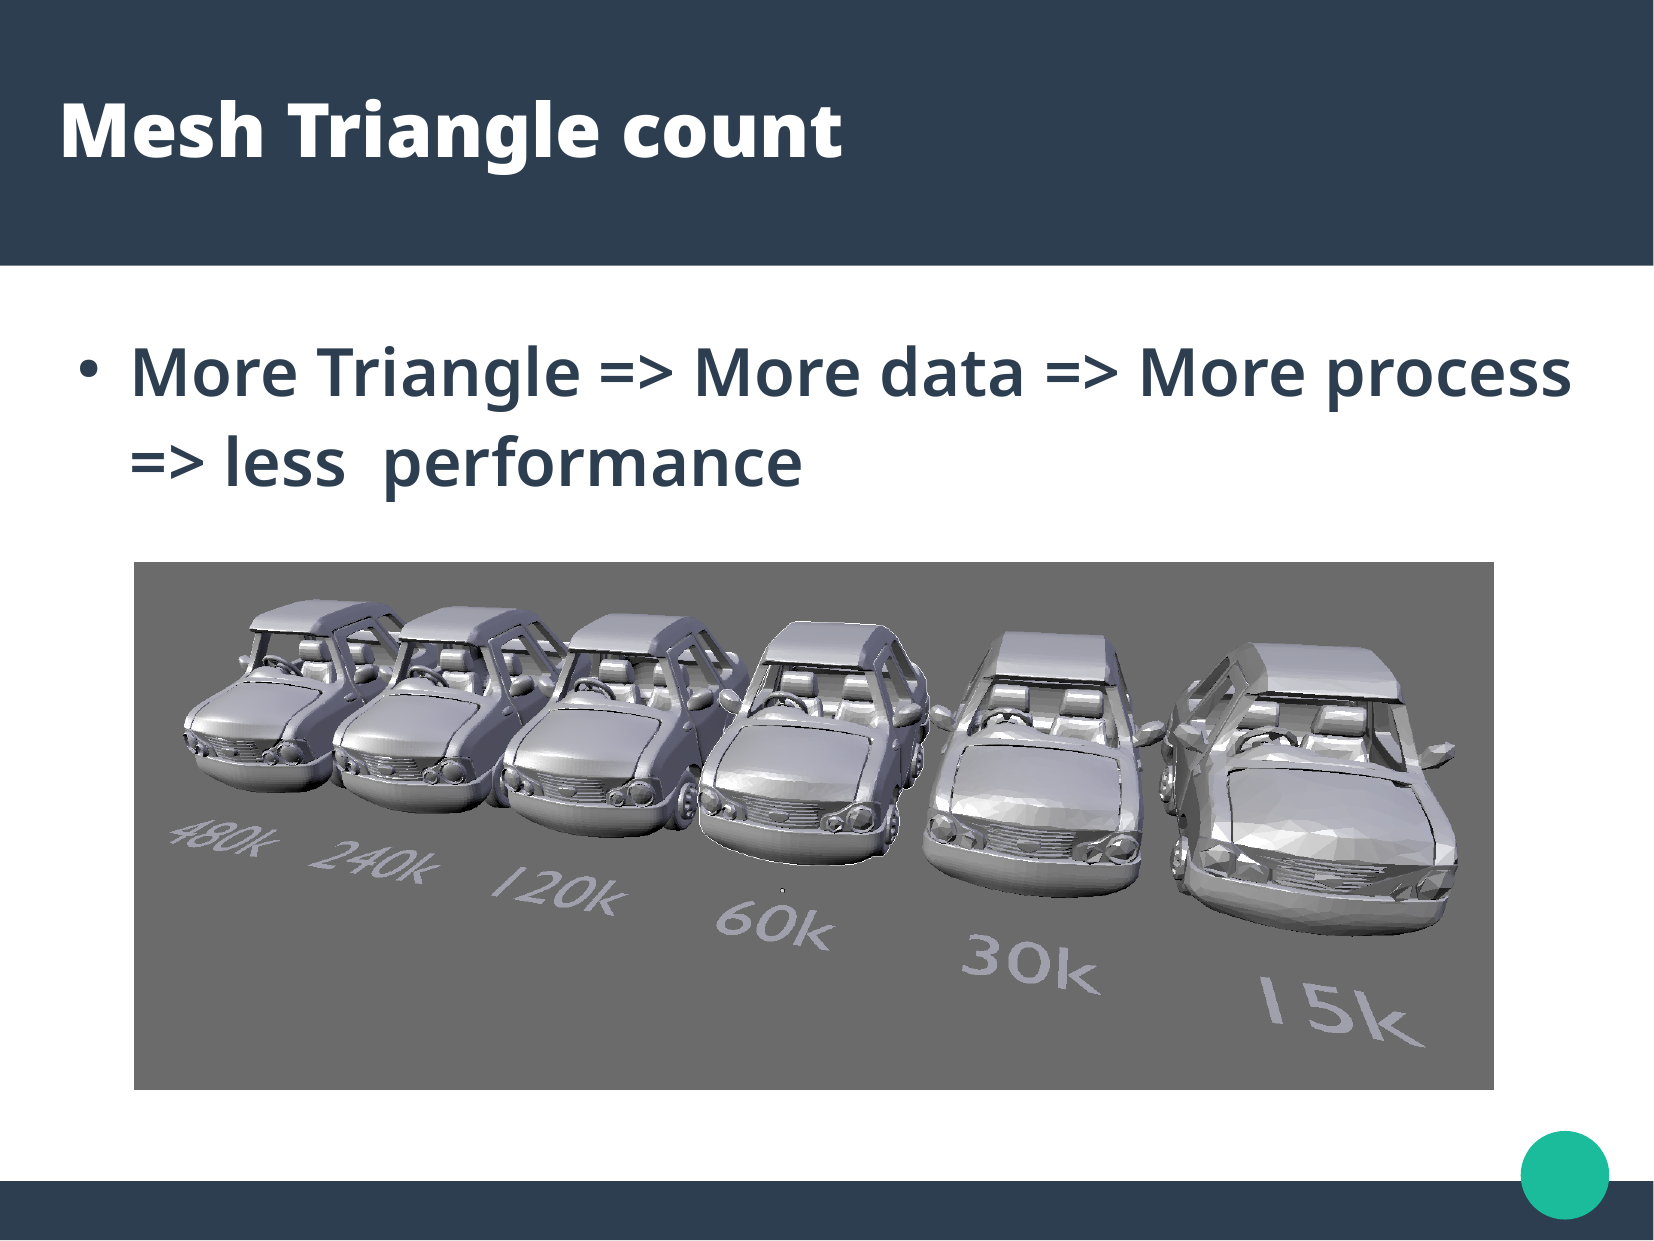

# Mesh Triangle count
More Triangle => More data => More process => less performance